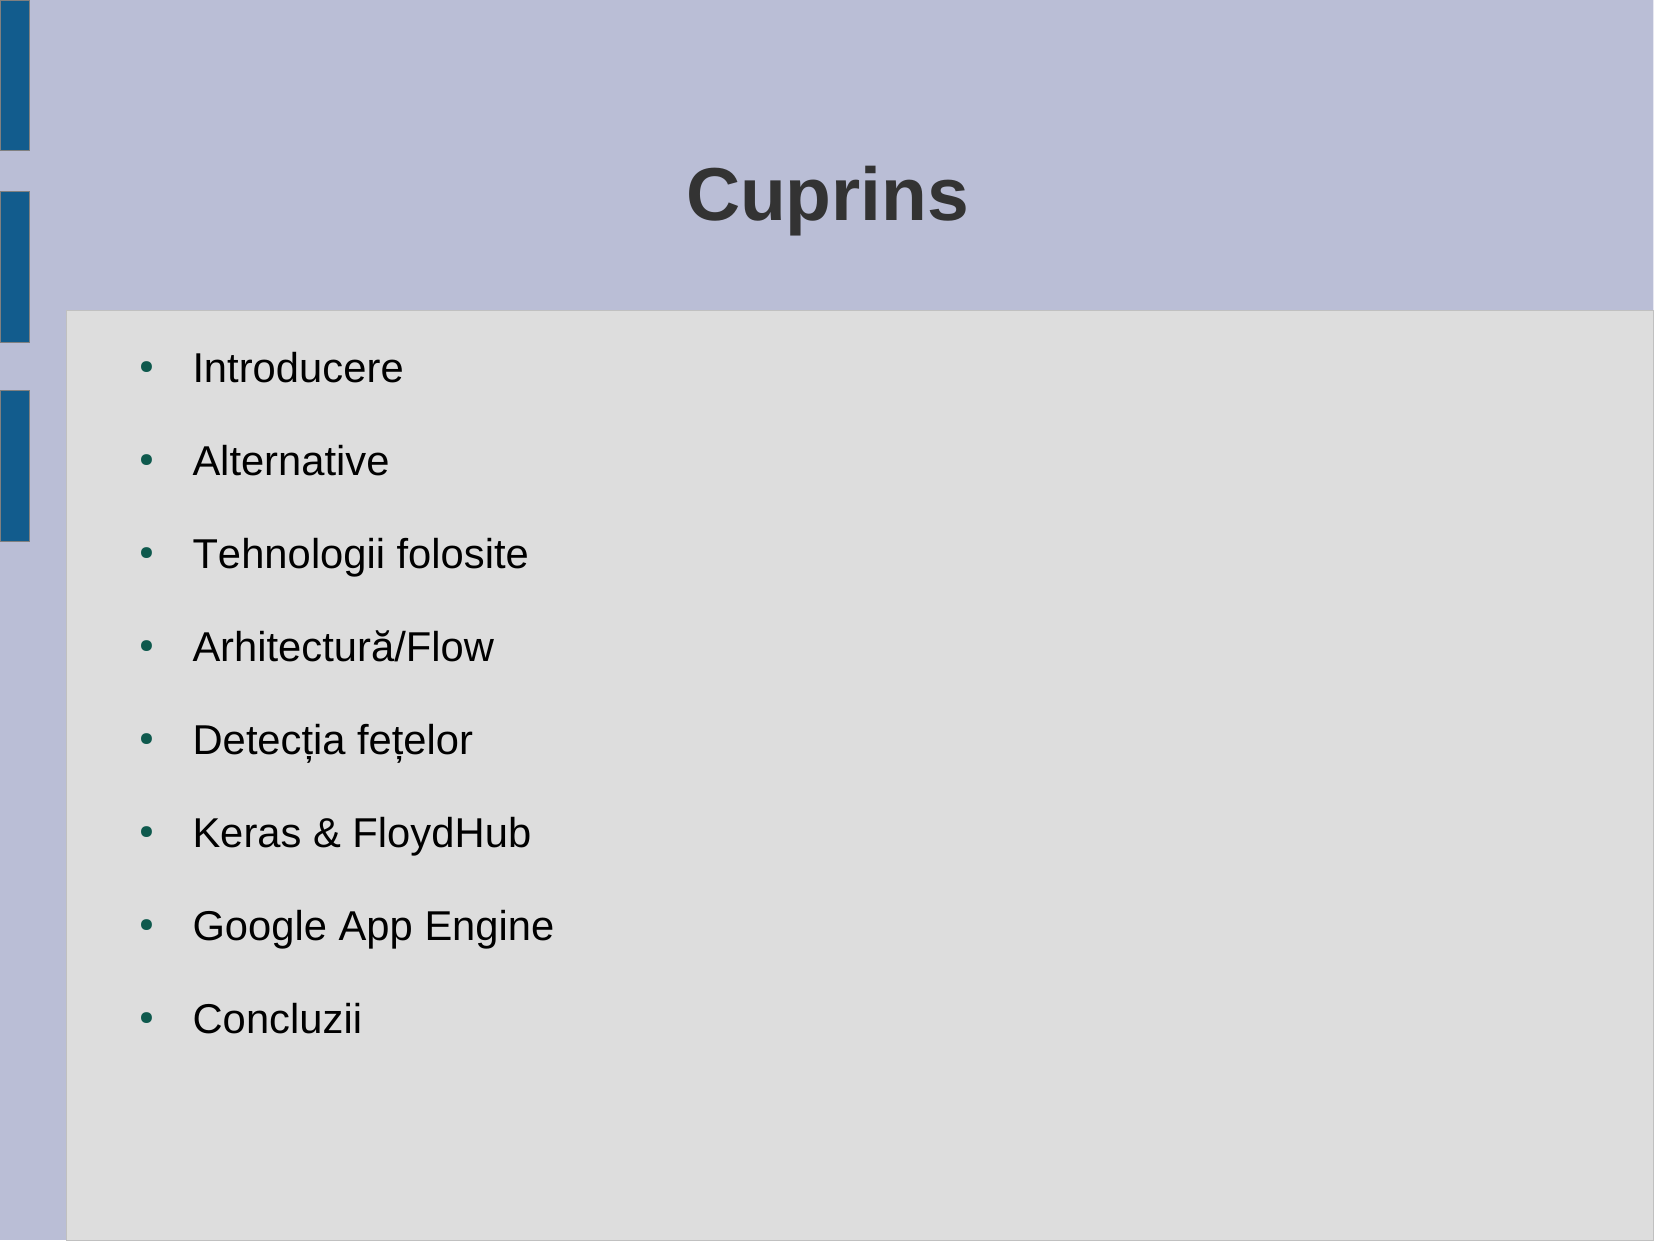

# Cuprins
Introducere
Alternative
Tehnologii folosite
Arhitectură/Flow
Detecția fețelor
Keras & FloydHub
Google App Engine
Concluzii